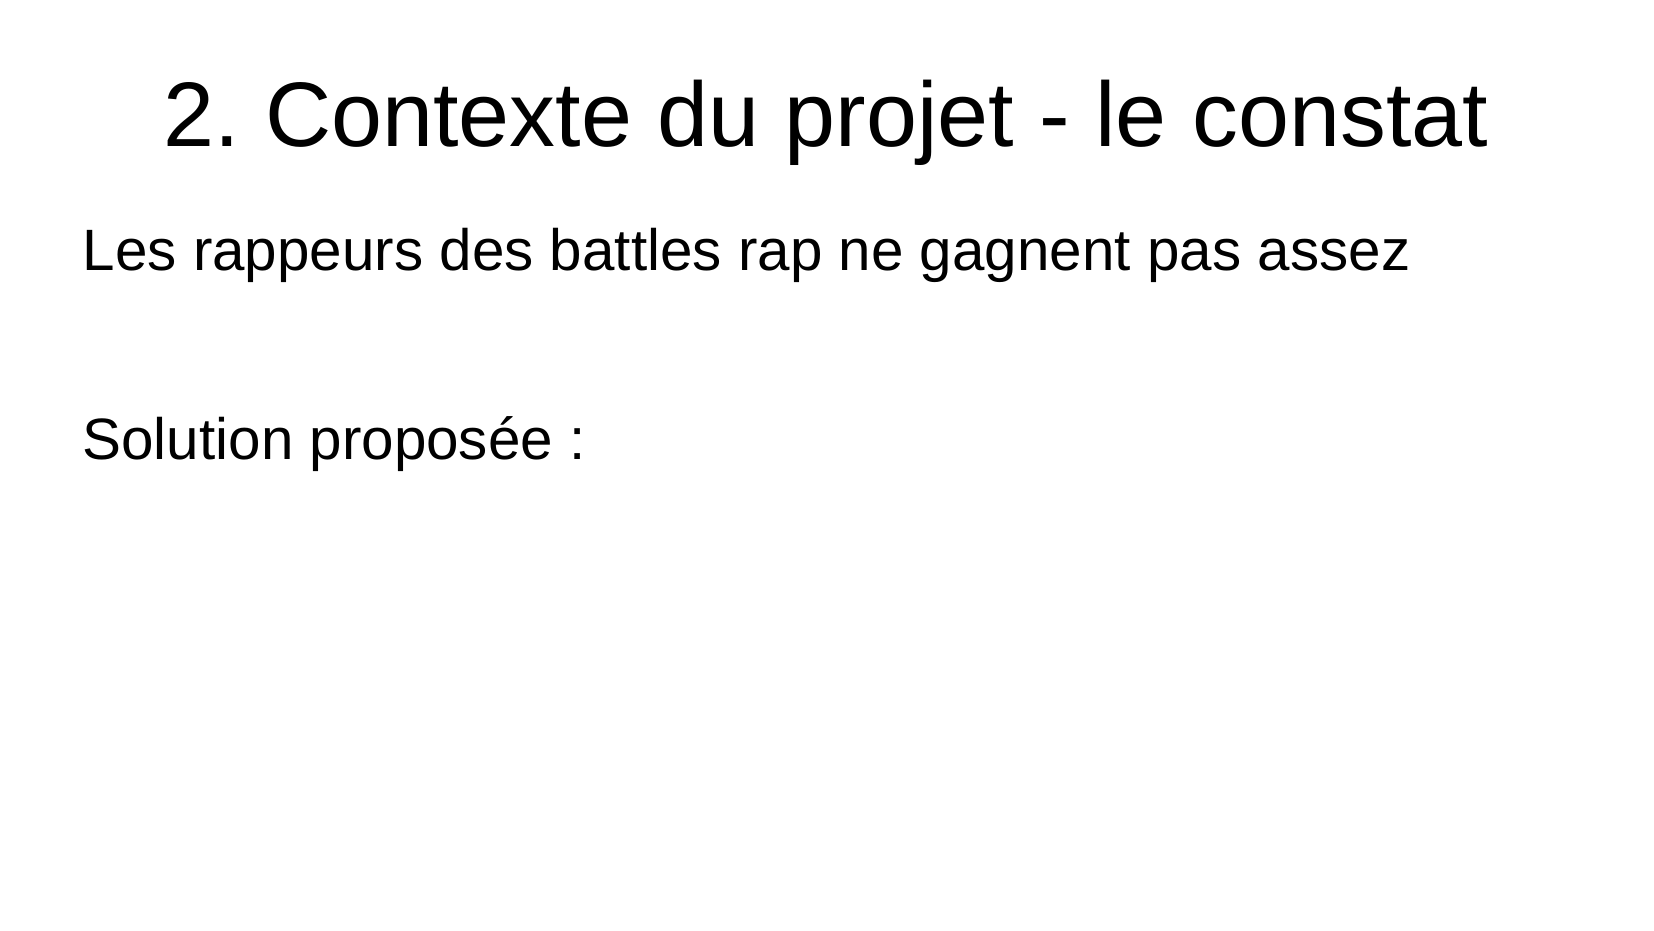

# 2. Contexte du projet - le constat
Les rappeurs des battles rap ne gagnent pas assez
Solution proposée :